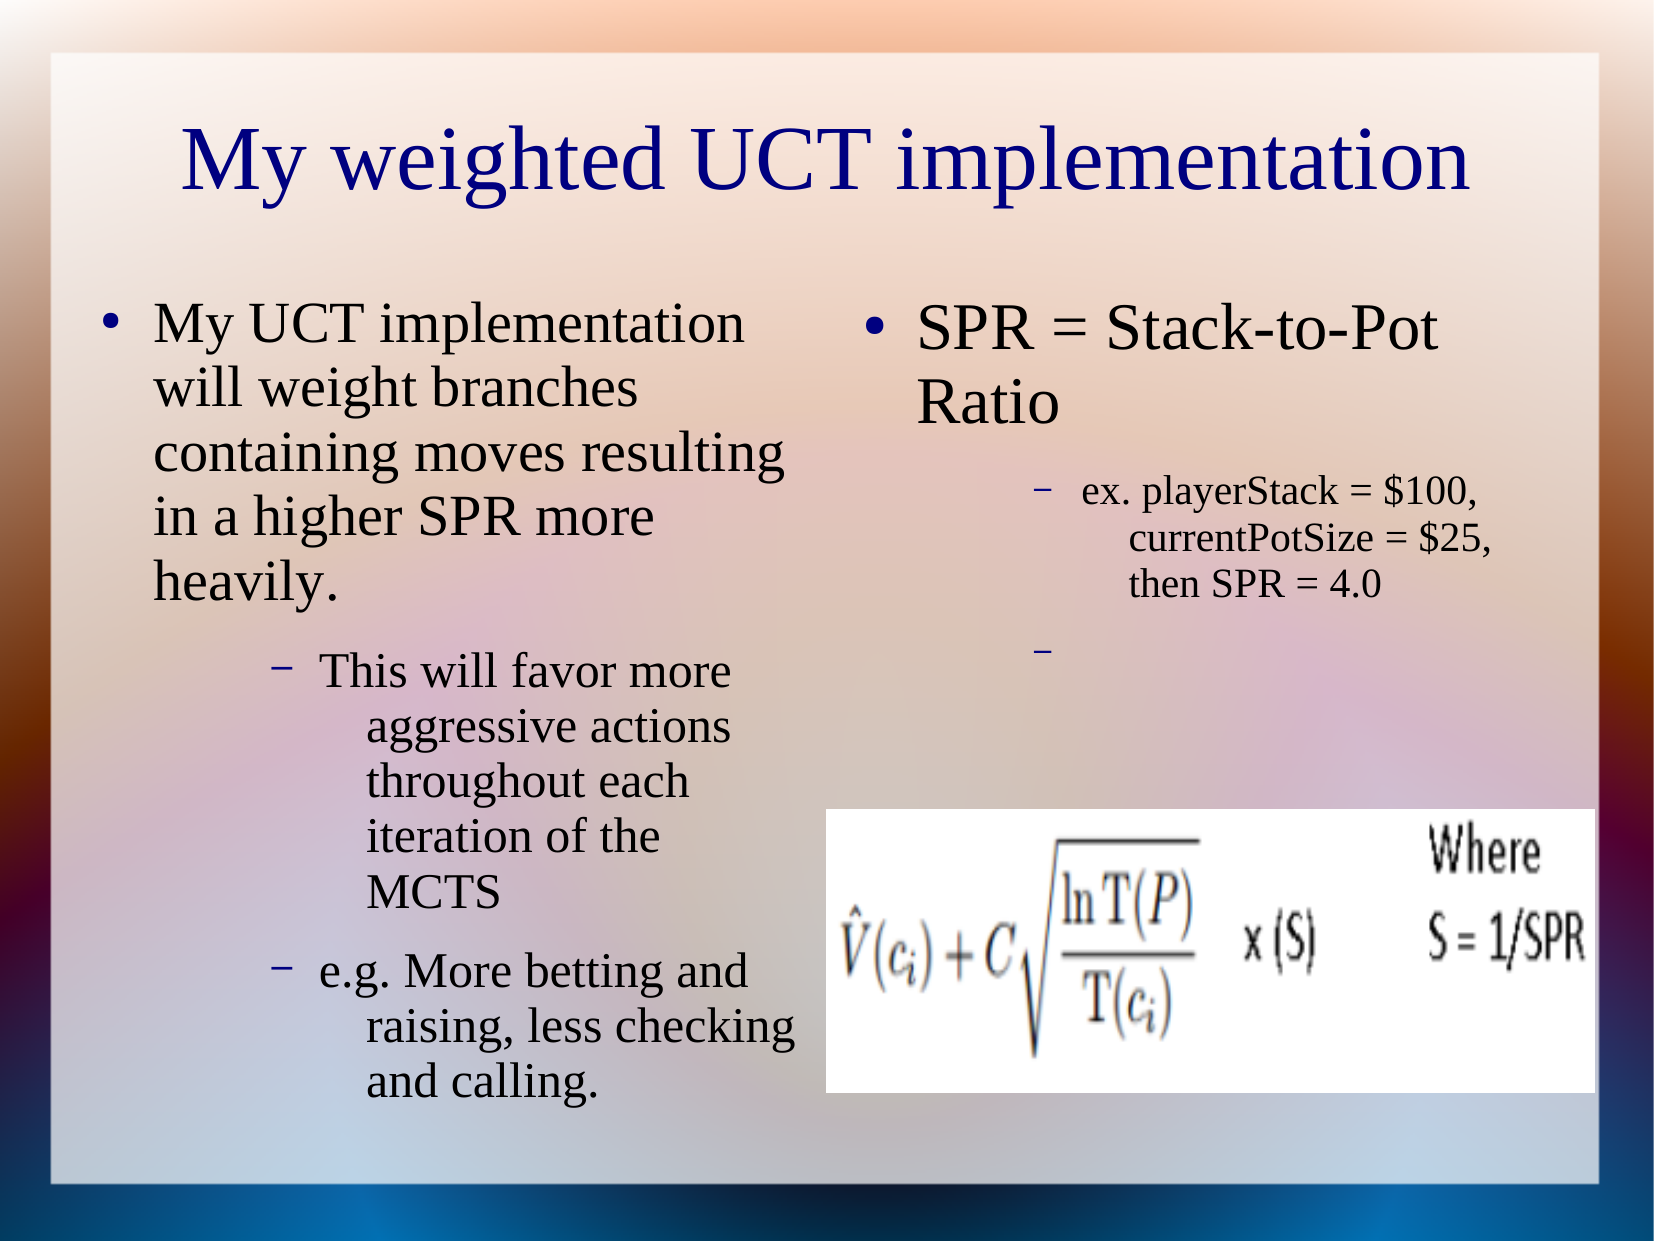

# My weighted UCT implementation
My UCT implementation will weight branches containing moves resulting in a higher SPR more heavily.
This will favor more aggressive actions throughout each iteration of the MCTS
e.g. More betting and raising, less checking and calling.
SPR = Stack-to-Pot Ratio
ex. playerStack = $100, currentPotSize = $25, then SPR = 4.0